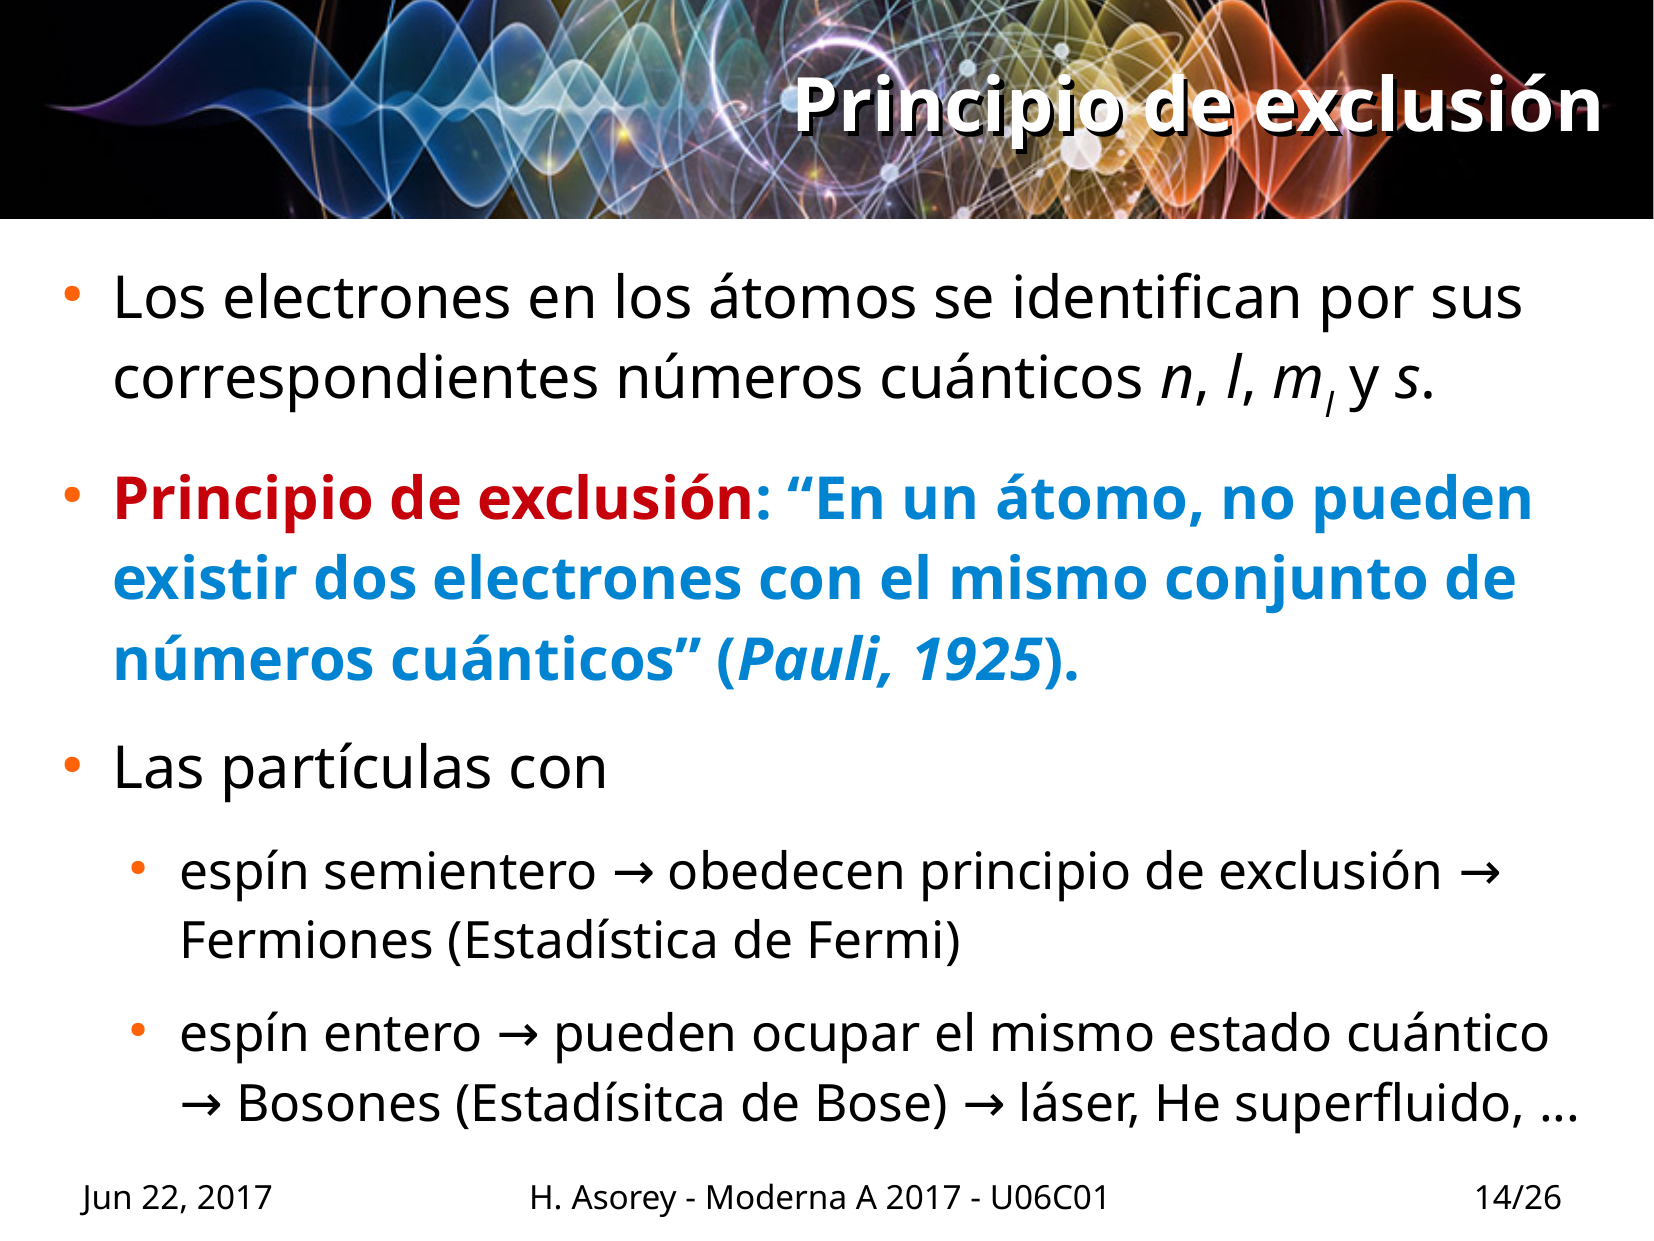

# Principio de exclusión
Los electrones en los átomos se identifican por sus correspondientes números cuánticos n, l, ml y s.
Principio de exclusión: “En un átomo, no pueden existir dos electrones con el mismo conjunto de números cuánticos” (Pauli, 1925).
Las partículas con
espín semientero → obedecen principio de exclusión → Fermiones (Estadística de Fermi)
espín entero → pueden ocupar el mismo estado cuántico → Bosones (Estadísitca de Bose) → láser, He superfluido, ...
Jun 22, 2017
H. Asorey - Moderna A 2017 - U06C01
14